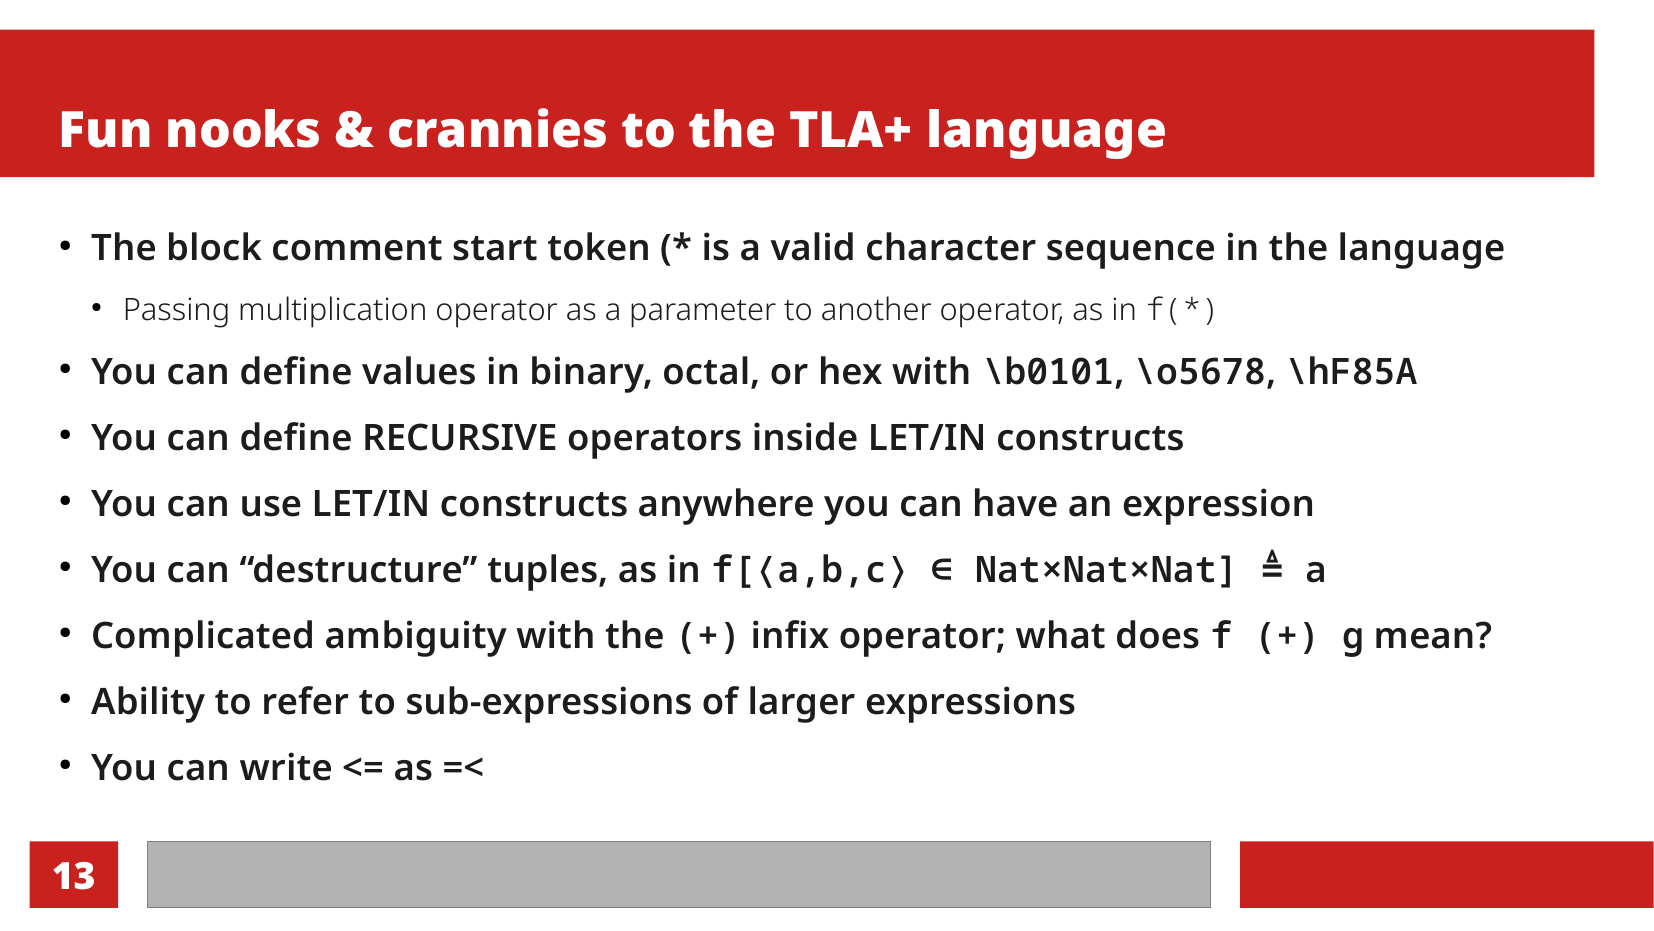

# Fun nooks & crannies to the TLA+ language
The block comment start token (* is a valid character sequence in the language
Passing multiplication operator as a parameter to another operator, as in f(*)
You can define values in binary, octal, or hex with \b0101, \o5678, \hF85A
You can define RECURSIVE operators inside LET/IN constructs
You can use LET/IN constructs anywhere you can have an expression
You can “destructure” tuples, as in f[⟨a,b,c⟩ ∈ Nat×Nat×Nat] ≜ a
Complicated ambiguity with the (+) infix operator; what does f (+) g mean?
Ability to refer to sub-expressions of larger expressions
You can write <= as =<
13